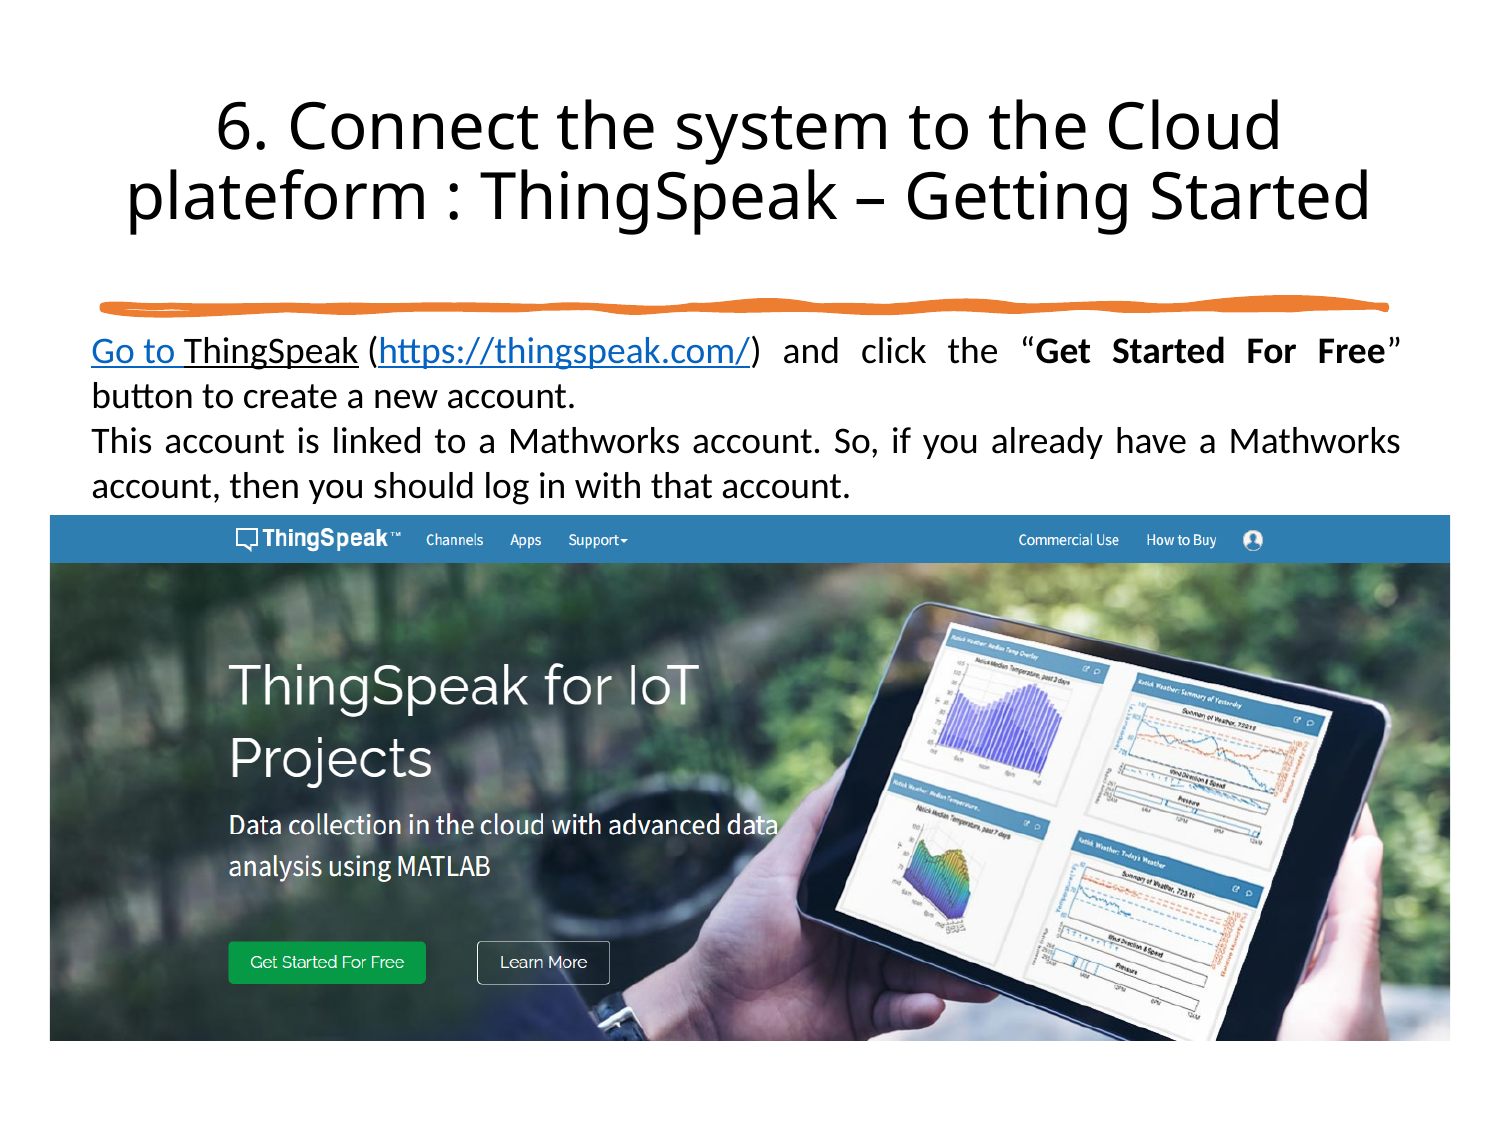

# 6. Connect the system to the Cloud plateform : ThingSpeak – Getting Started
Go to ThingSpeak (https://thingspeak.com/) and click the “Get Started For Free” button to create a new account.
This account is linked to a Mathworks account. So, if you already have a Mathworks account, then you should log in with that account.